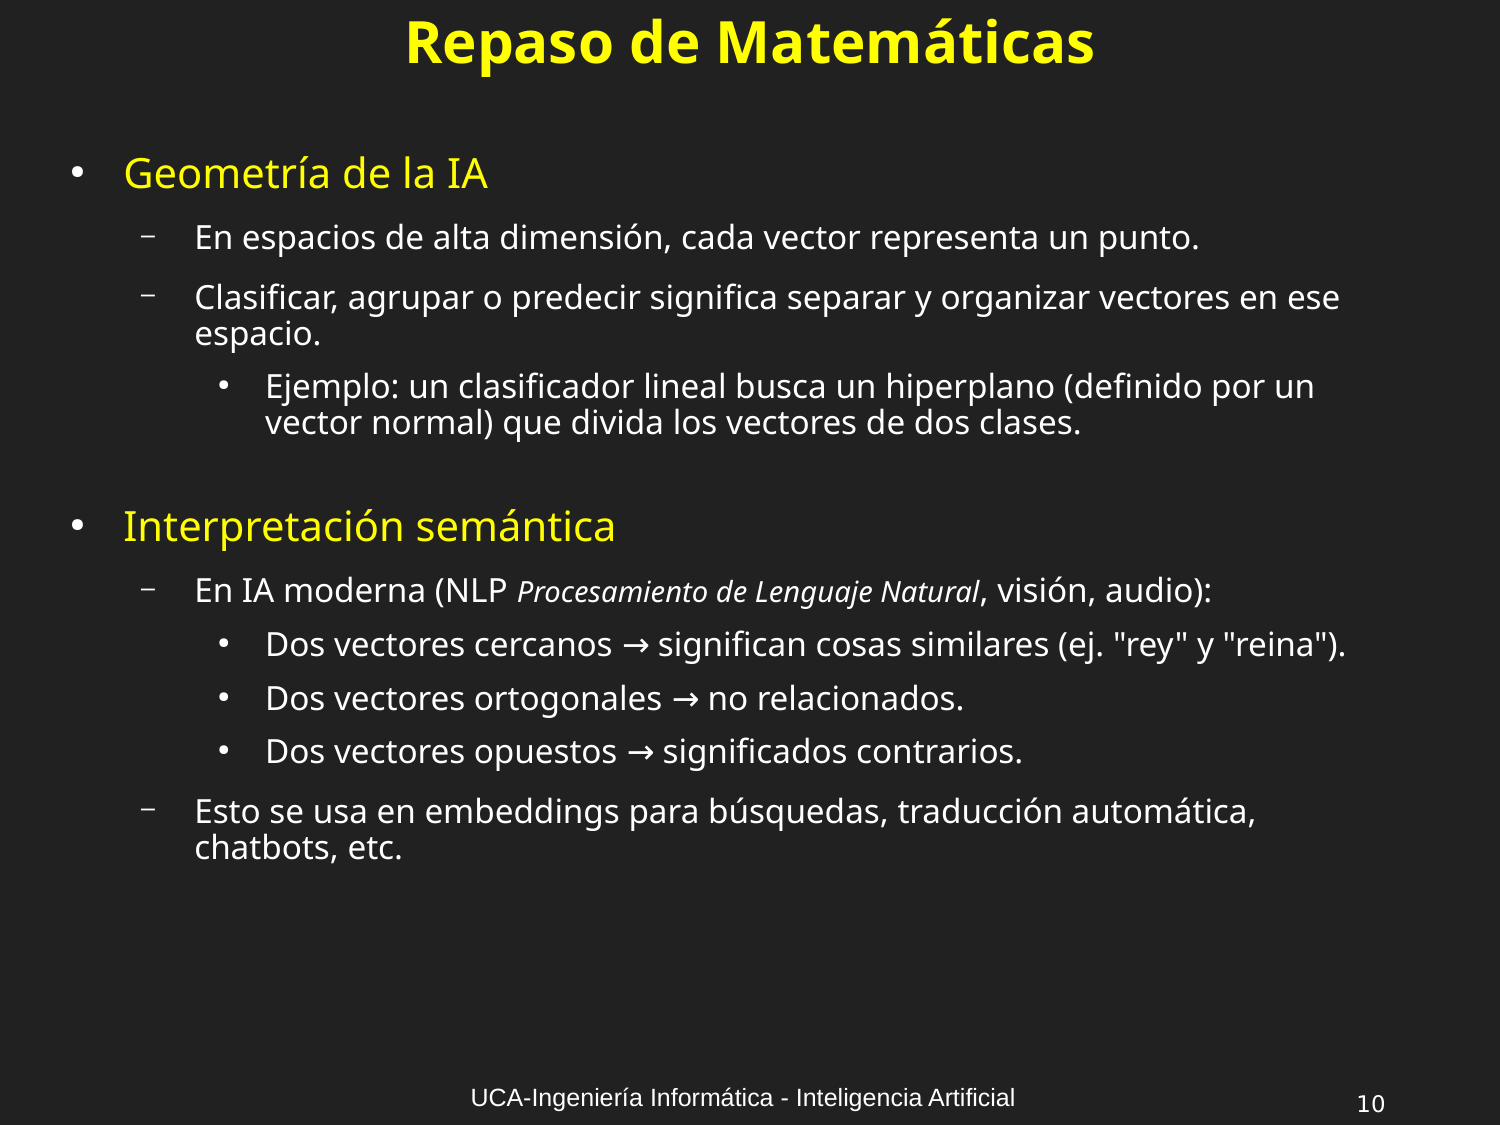

# Repaso de Matemáticas
Geometría de la IA
En espacios de alta dimensión, cada vector representa un punto.
Clasificar, agrupar o predecir significa separar y organizar vectores en ese espacio.
Ejemplo: un clasificador lineal busca un hiperplano (definido por un vector normal) que divida los vectores de dos clases.
Interpretación semántica
En IA moderna (NLP Procesamiento de Lenguaje Natural, visión, audio):
Dos vectores cercanos → significan cosas similares (ej. "rey" y "reina").
Dos vectores ortogonales → no relacionados.
Dos vectores opuestos → significados contrarios.
Esto se usa en embeddings para búsquedas, traducción automática, chatbots, etc.